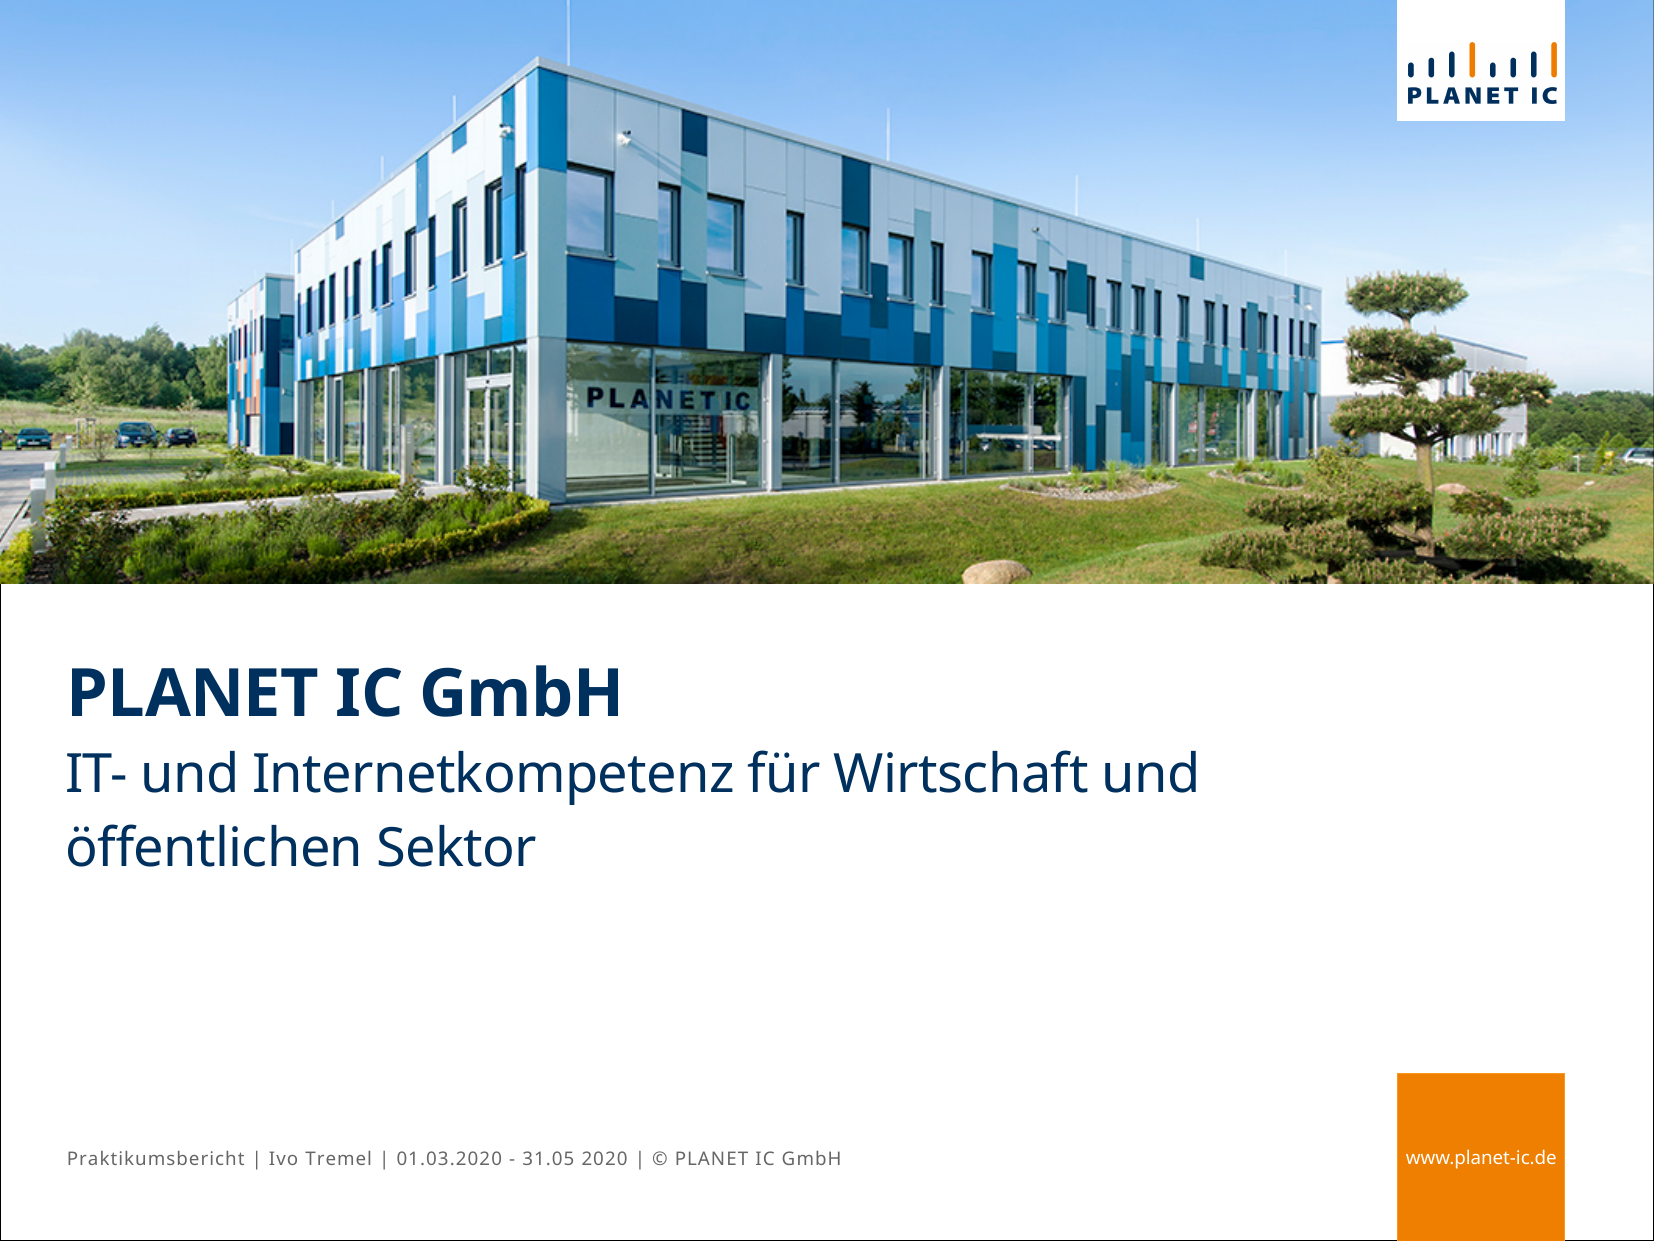

Praktikumsbericht | Ivo Tremel | 01.03.2020 - 31.05 2020 | © PLANET IC GmbH